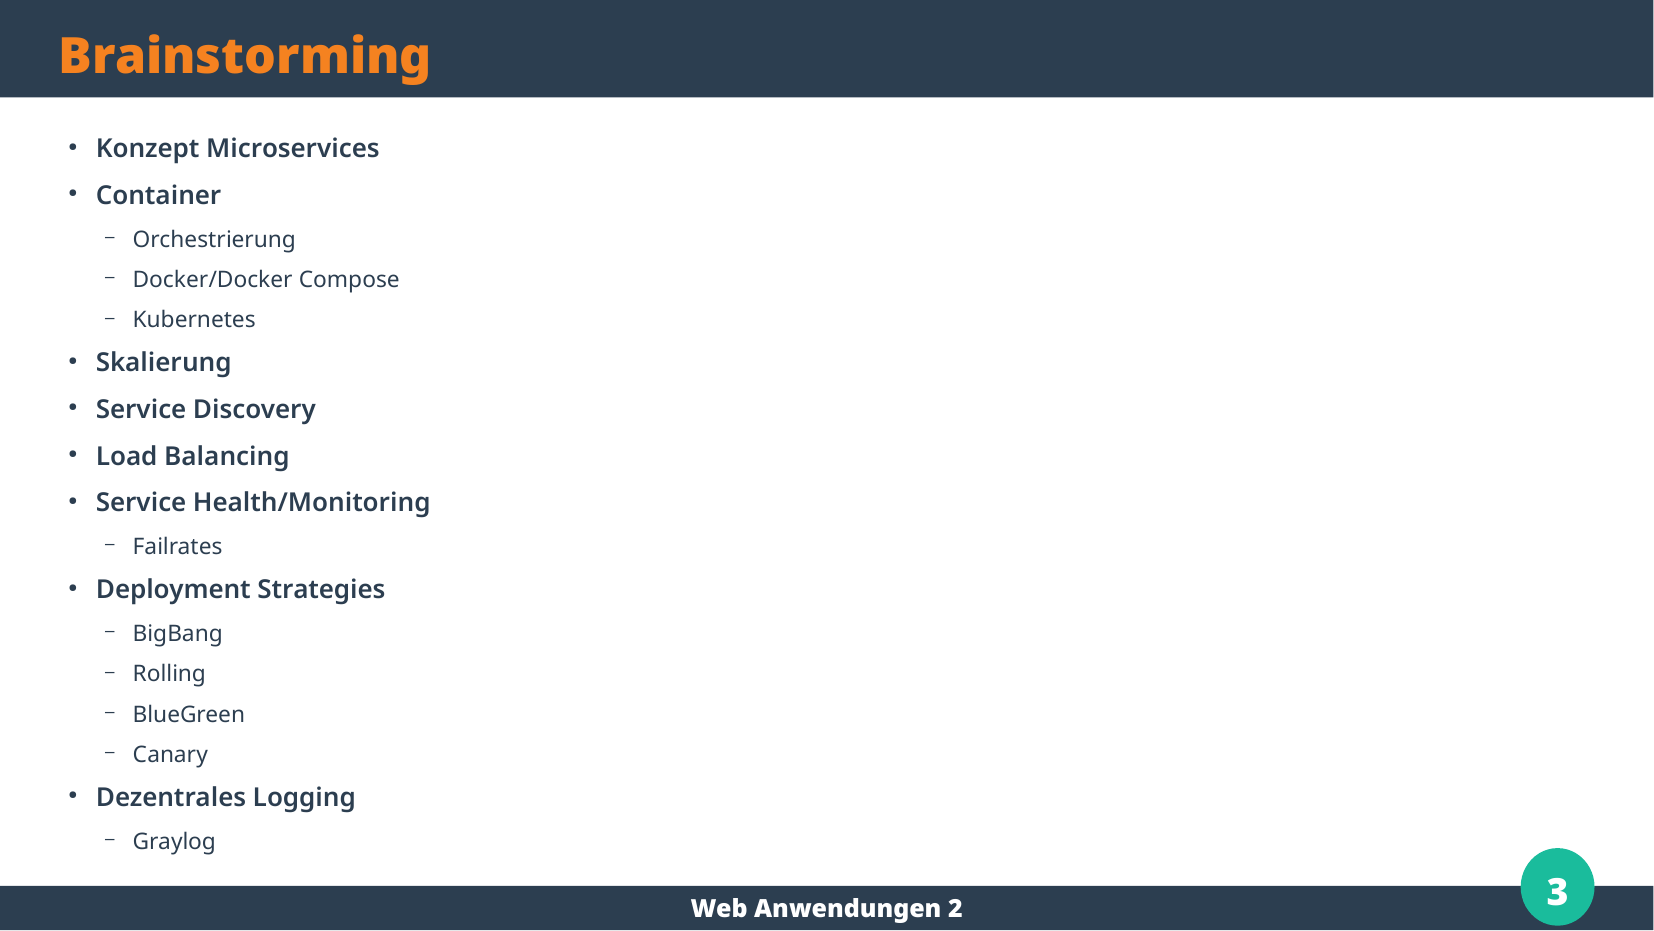

# Brainstorming
Konzept Microservices
Container
Orchestrierung
Docker/Docker Compose
Kubernetes
Skalierung
Service Discovery
Load Balancing
Service Health/Monitoring
Failrates
Deployment Strategies
BigBang
Rolling
BlueGreen
Canary
Dezentrales Logging
Graylog
3